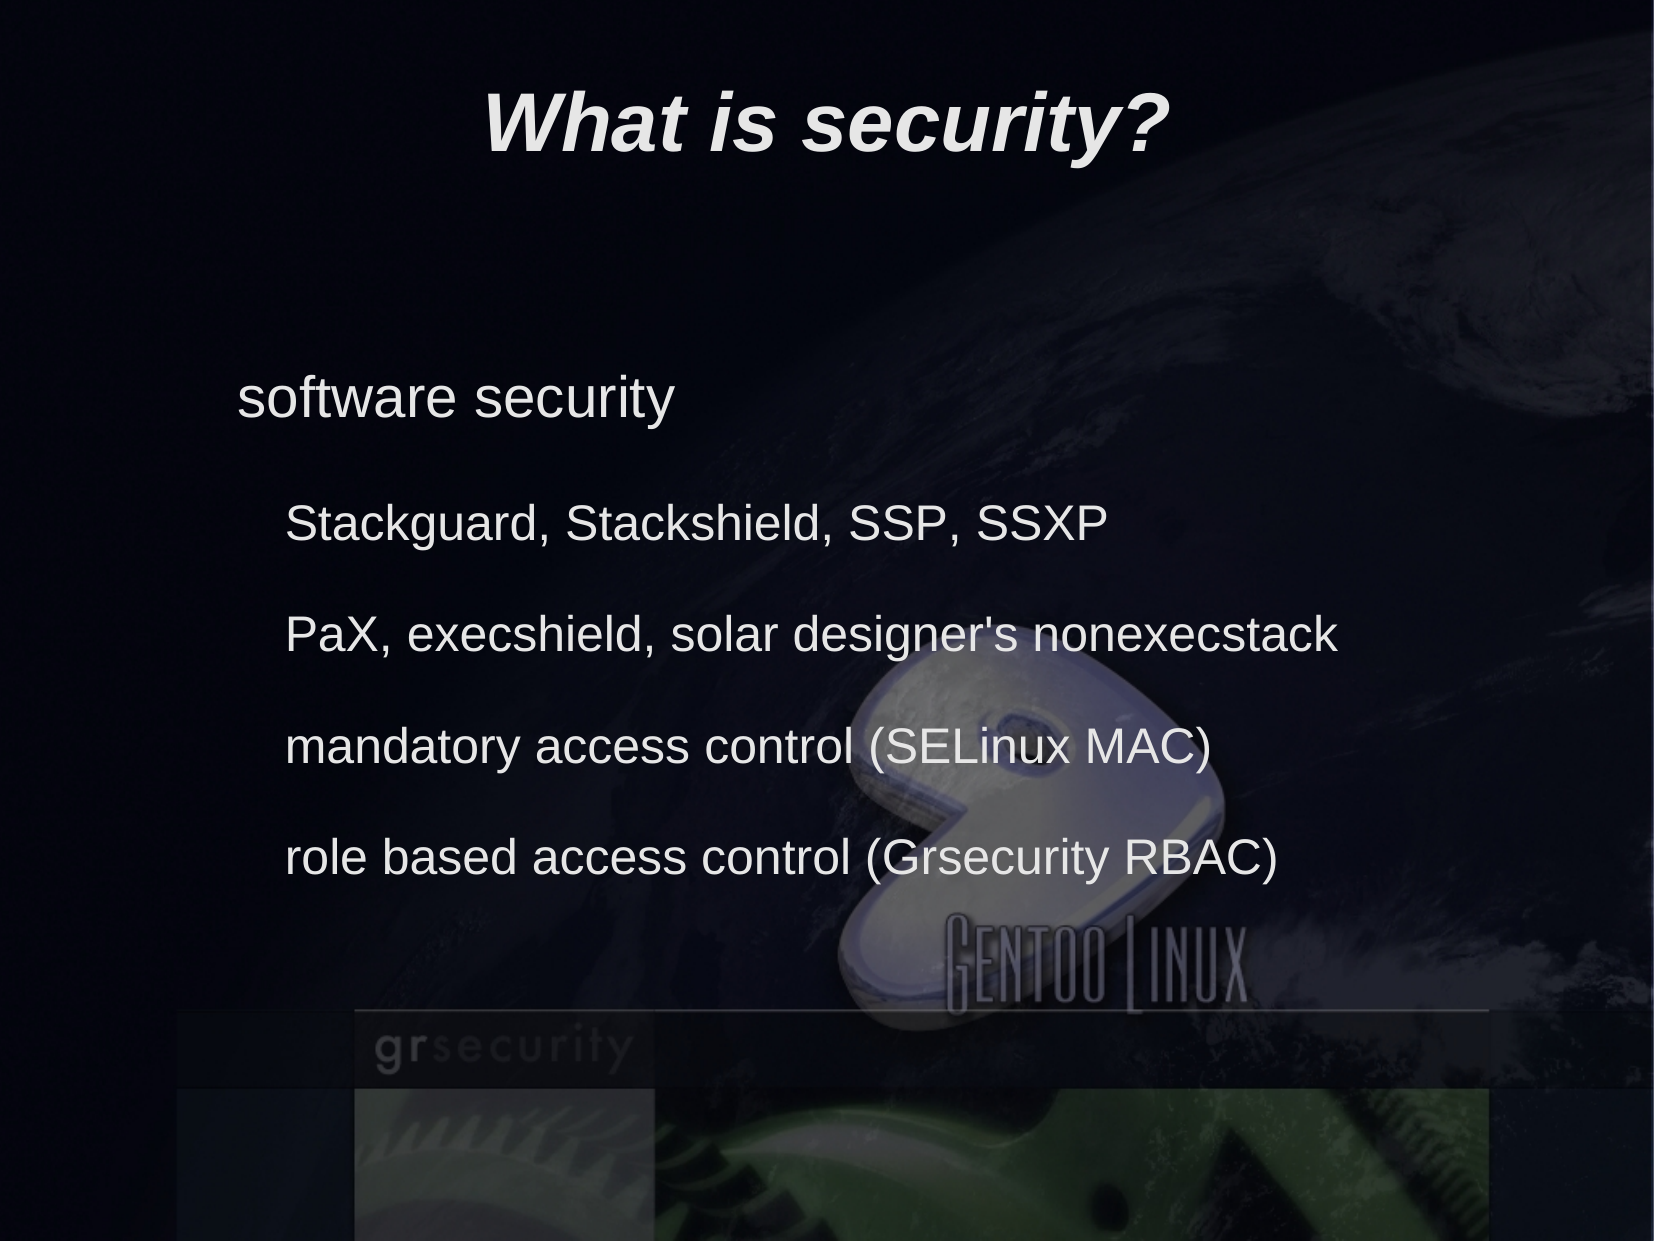

# What is security?
software security
Stackguard, Stackshield, SSP, SSXP
PaX, execshield, solar designer's nonexecstack
mandatory access control (SELinux MAC)
role based access control (Grsecurity RBAC)